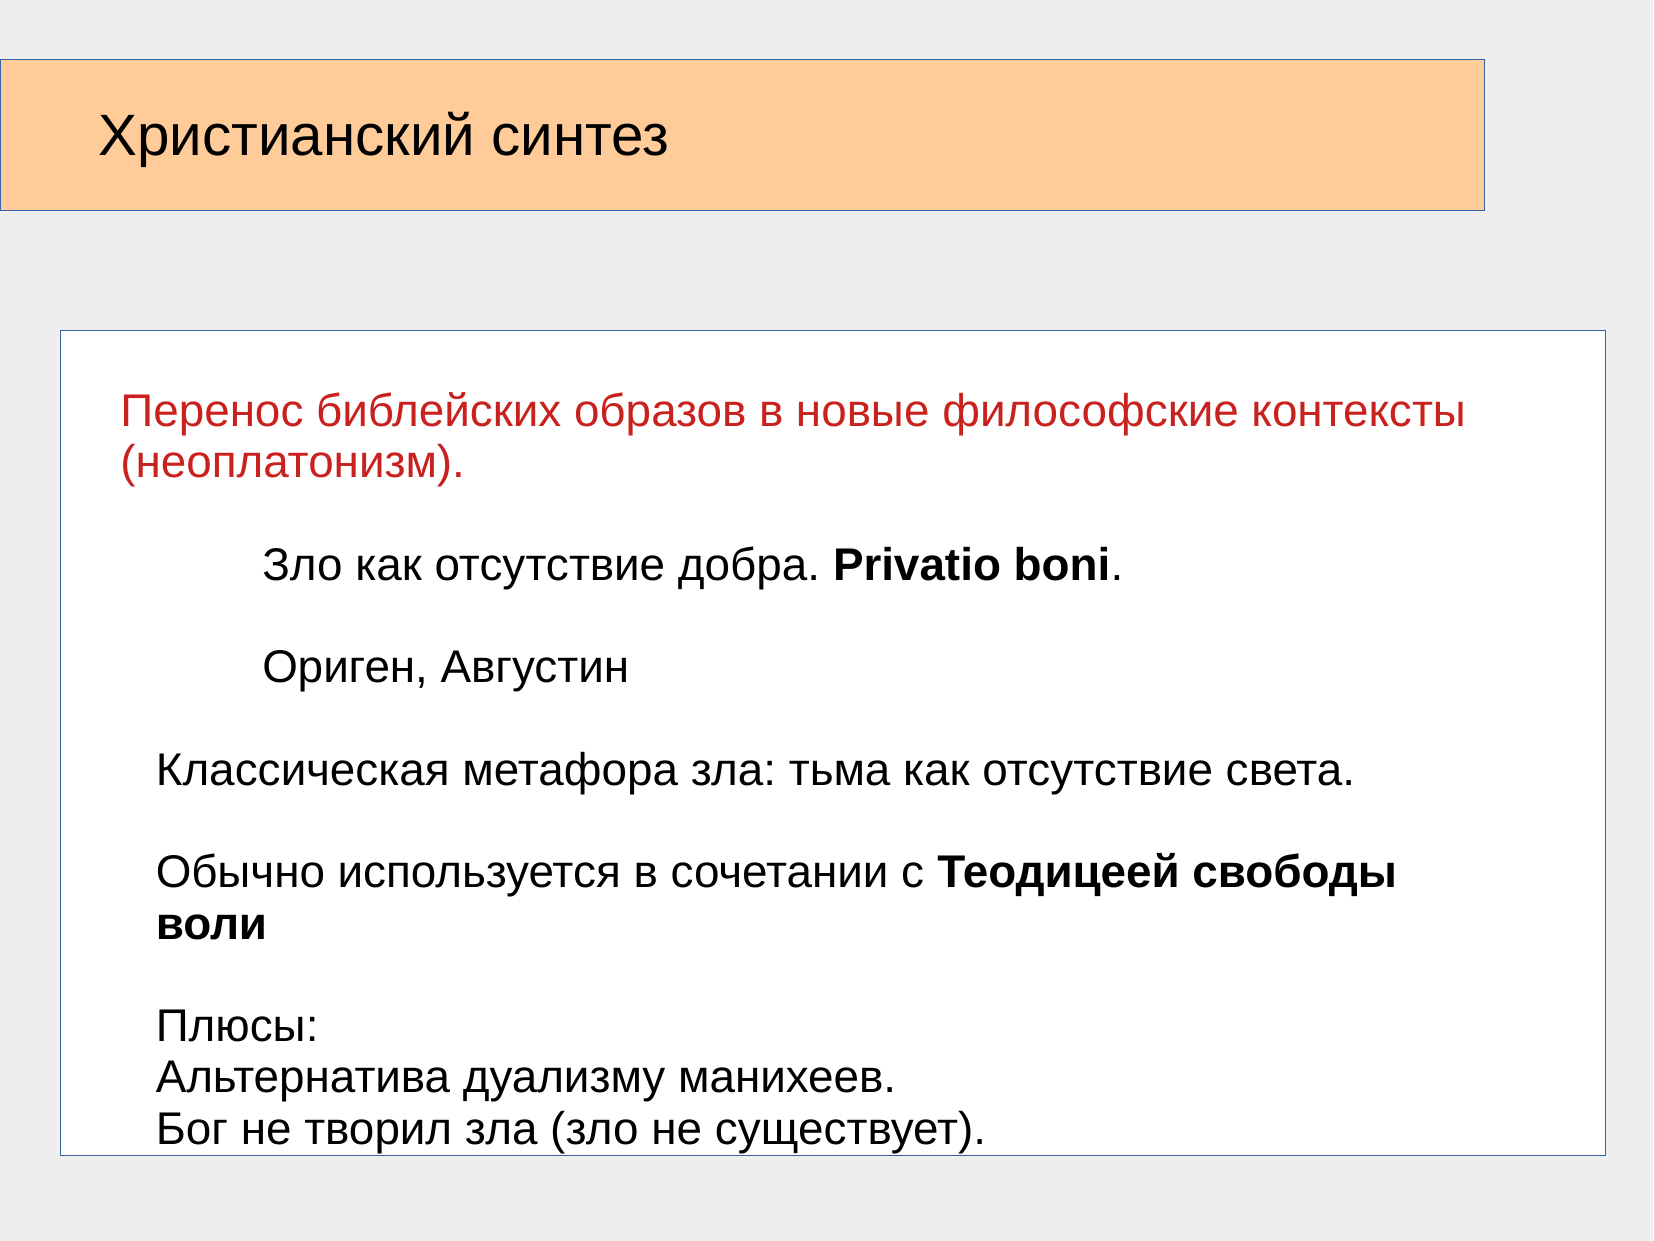

Христианский синтез
# Перенос библейских образов в новые философские контексты (неоплатонизм).
Зло как отсутствие добра. Privatio boni.
Ориген, Августин
Классическая метафора зла: тьма как отсутствие света.
Обычно используется в сочетании с Теодицеей свободы воли
Плюсы:
Альтернатива дуализму манихеев.
Бог не творил зла (зло не существует).